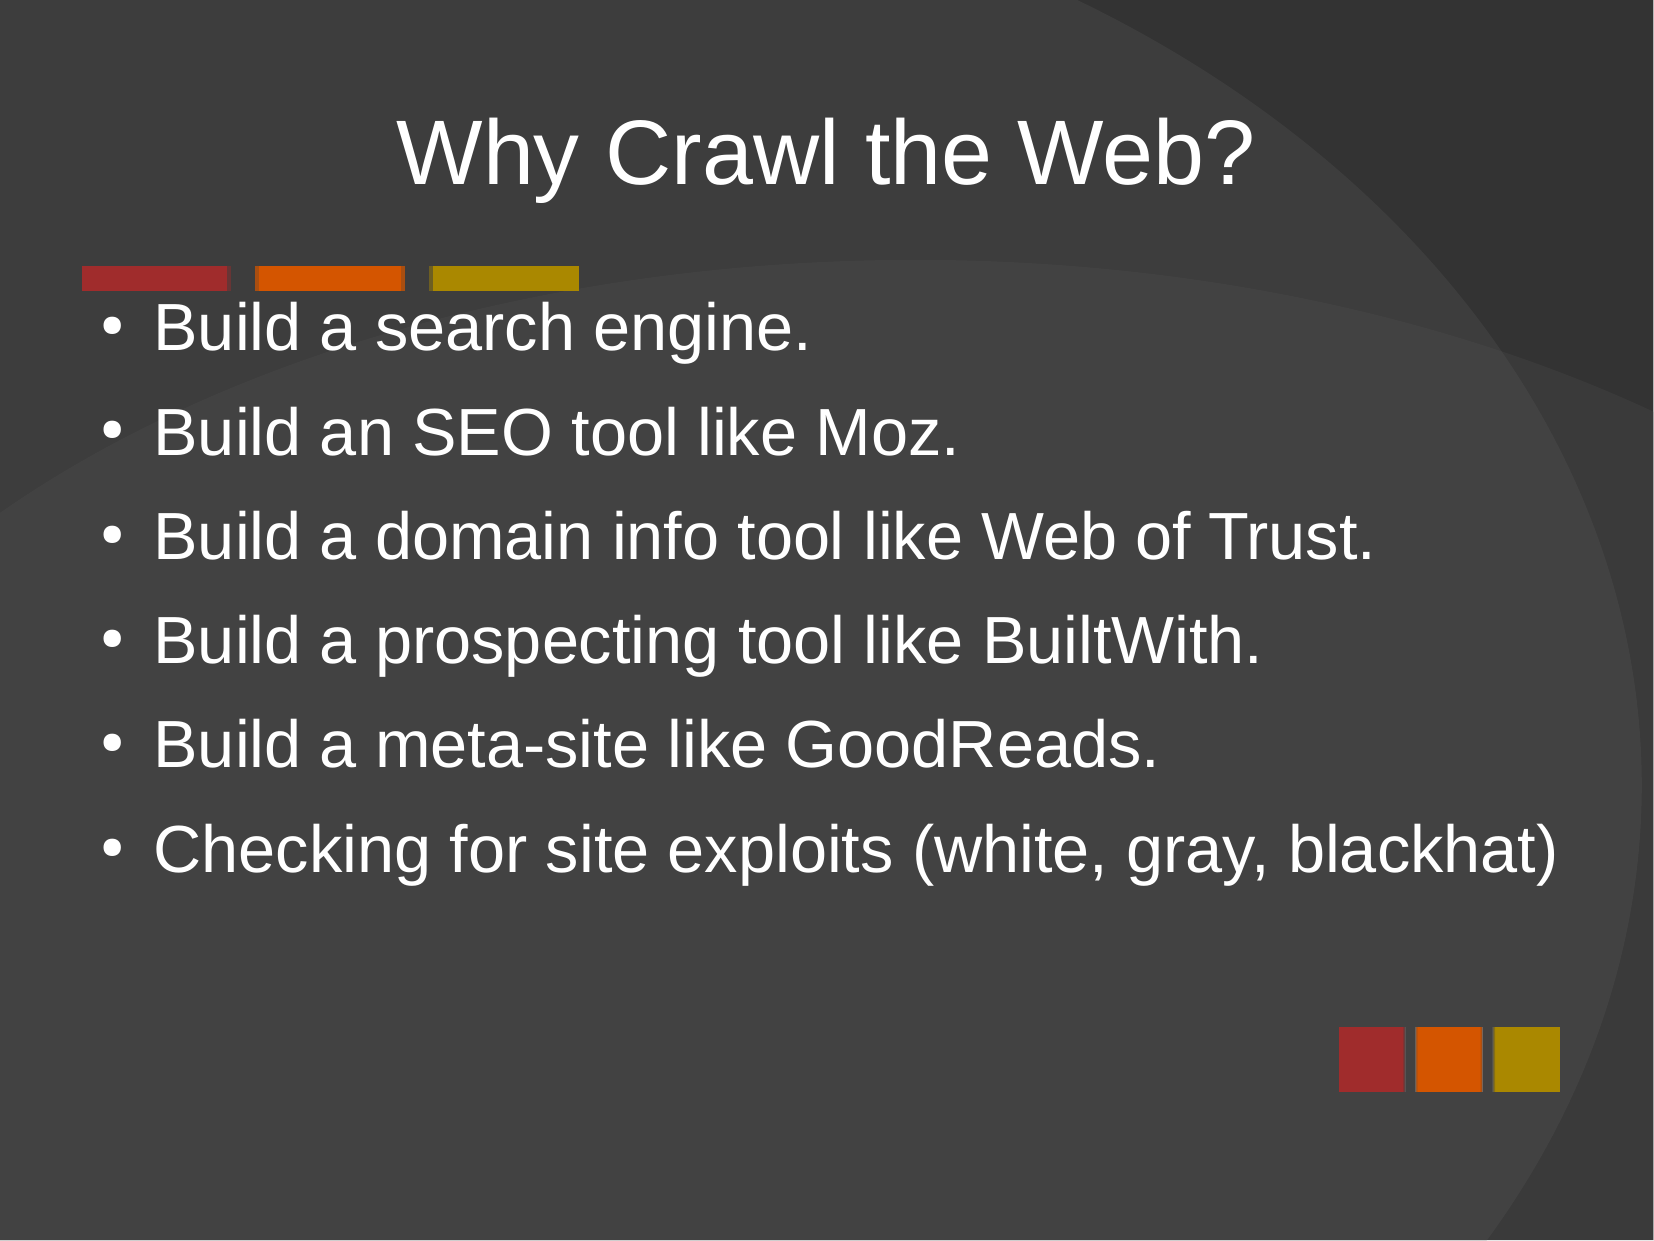

# Why Crawl the Web?
Build a search engine.
Build an SEO tool like Moz.
Build a domain info tool like Web of Trust.
Build a prospecting tool like BuiltWith.
Build a meta-site like GoodReads.
Checking for site exploits (white, gray, blackhat)